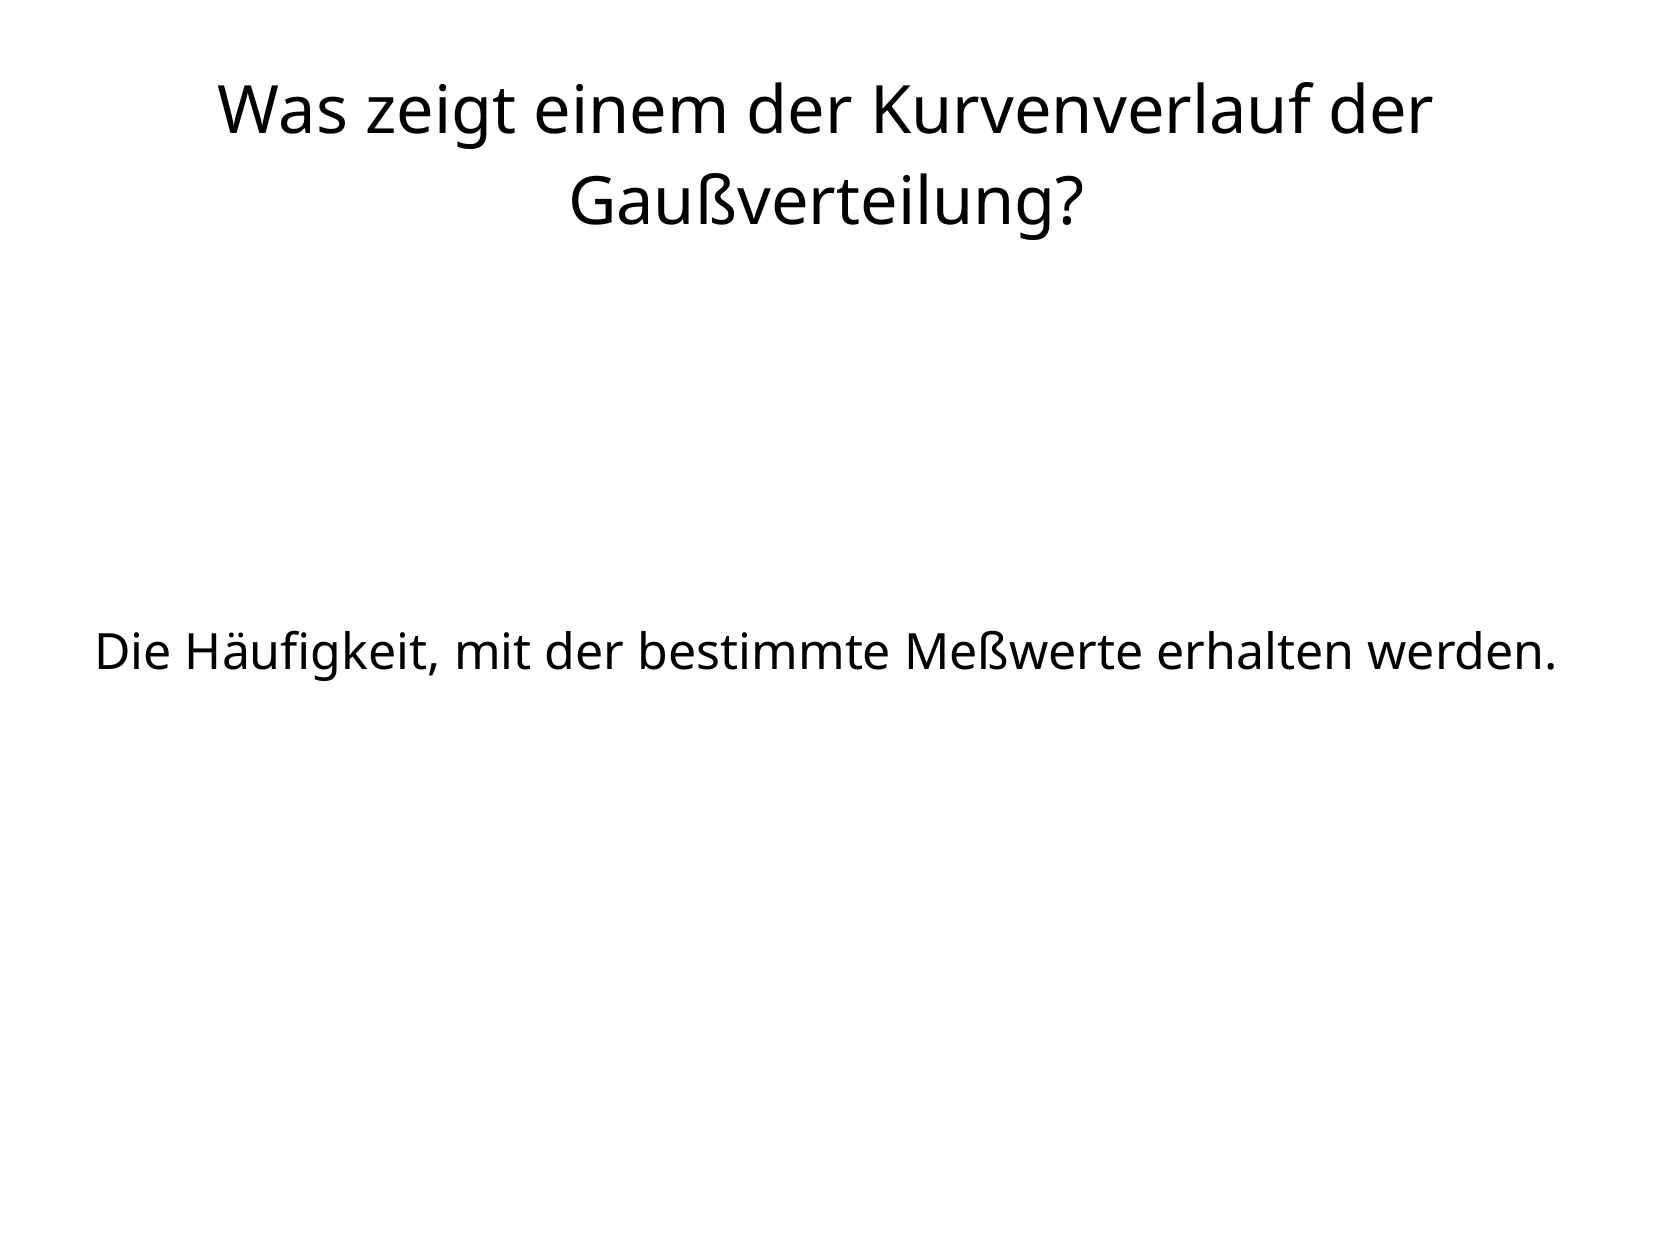

# Was zeigt einem der Kurvenverlauf der Gaußverteilung?
Die Häufigkeit, mit der bestimmte Meßwerte erhalten werden.